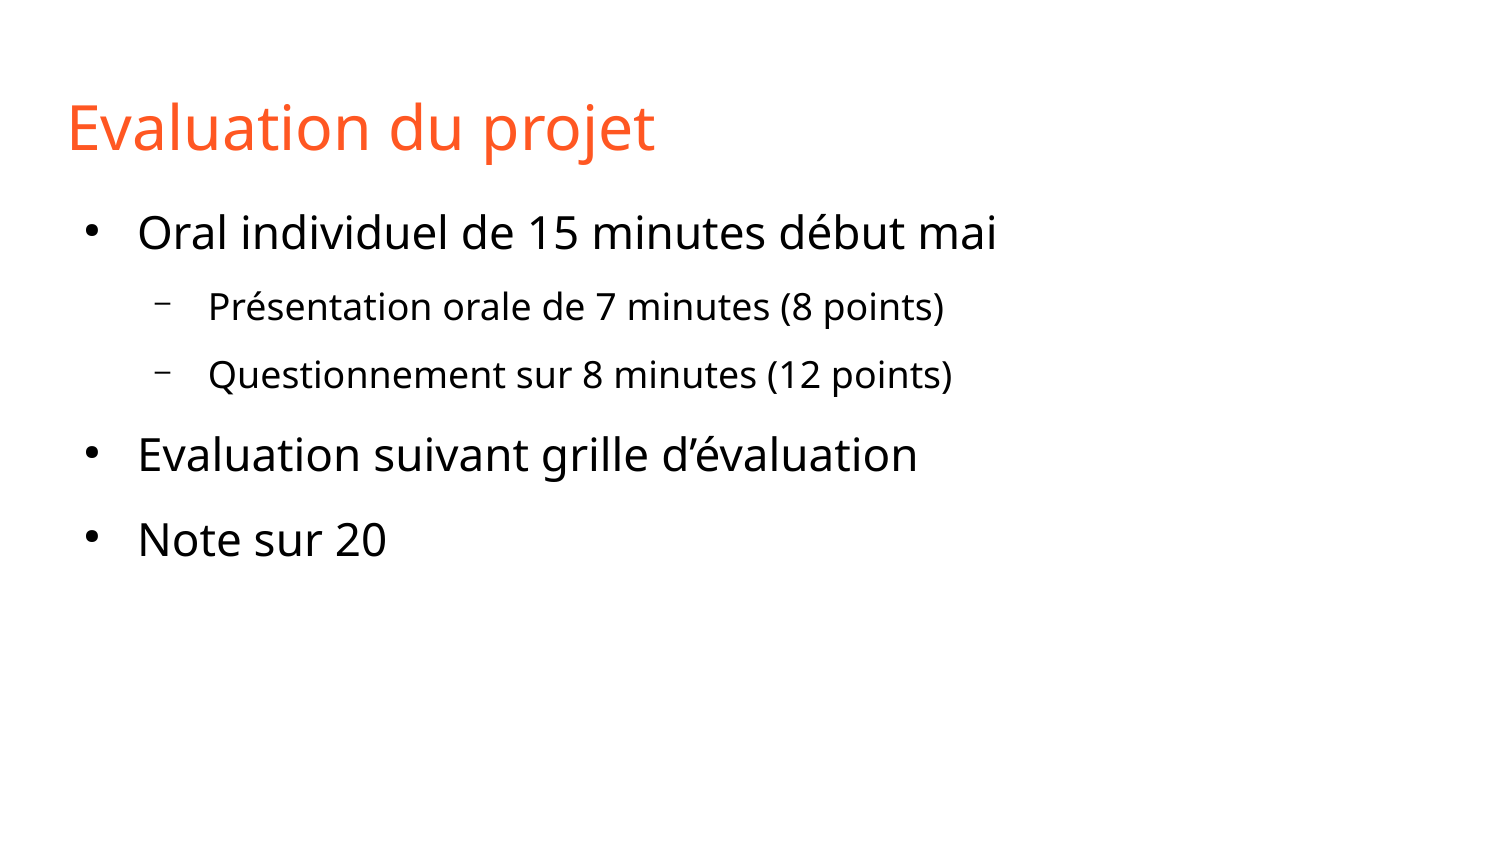

# Evaluation du projet
Oral individuel de 15 minutes début mai
Présentation orale de 7 minutes (8 points)
Questionnement sur 8 minutes (12 points)
Evaluation suivant grille d’évaluation
Note sur 20